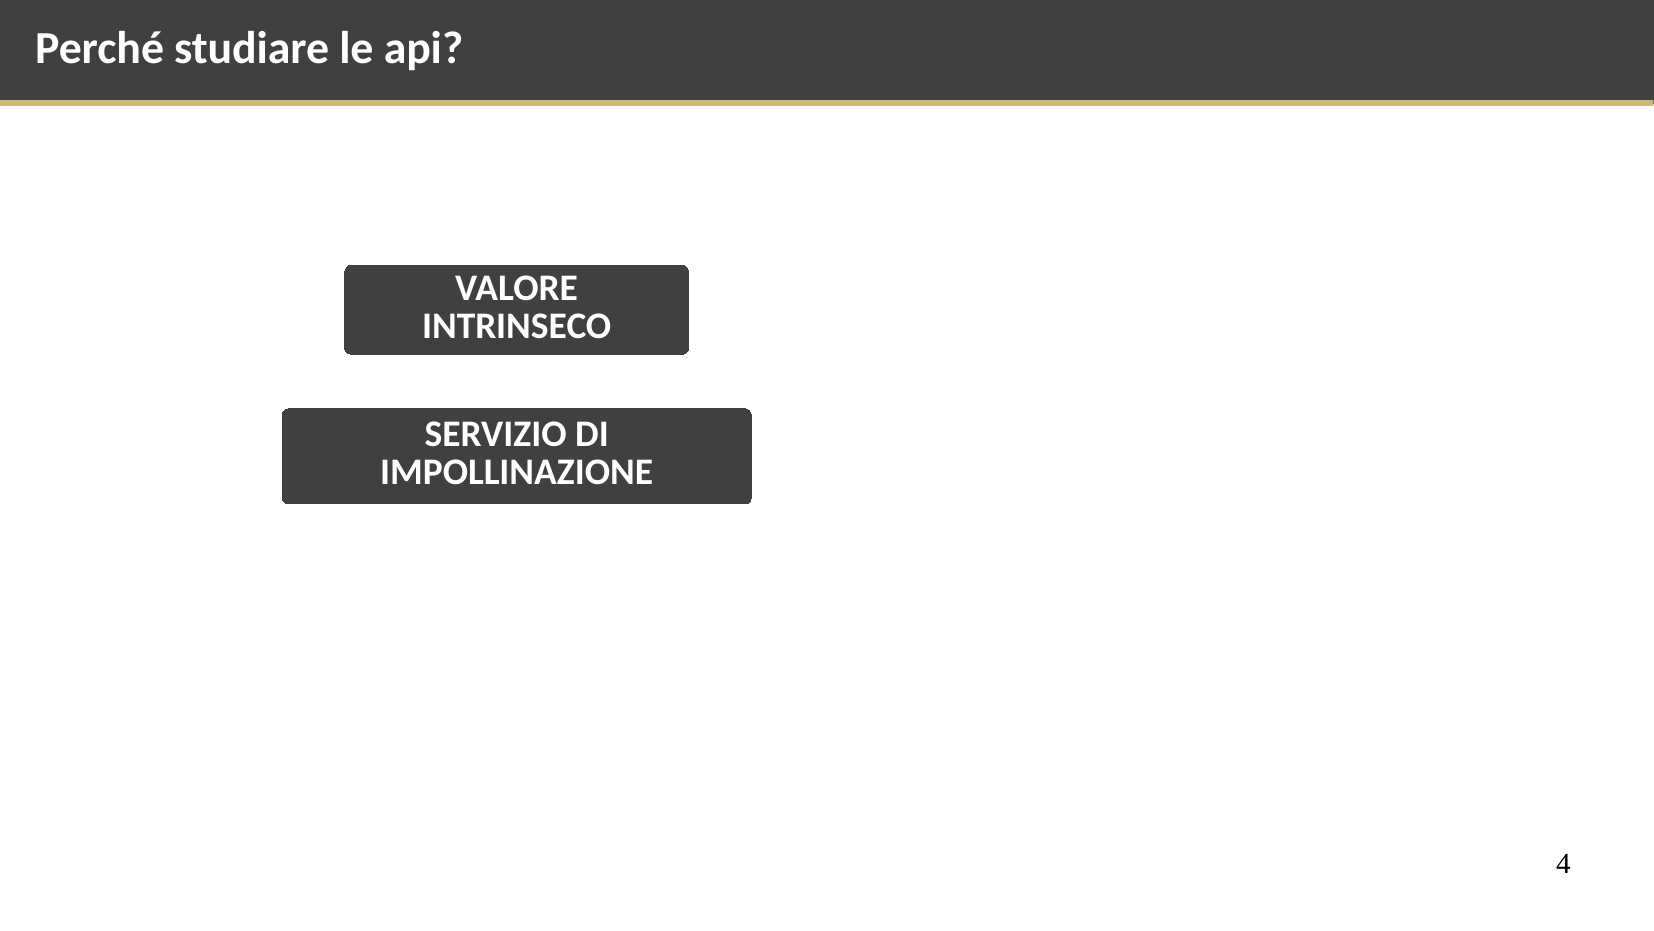

Perché studiare le api?
VALORE
INTRINSECO
SERVIZIO DI
IMPOLLINAZIONE
© KQED San Francisco
4